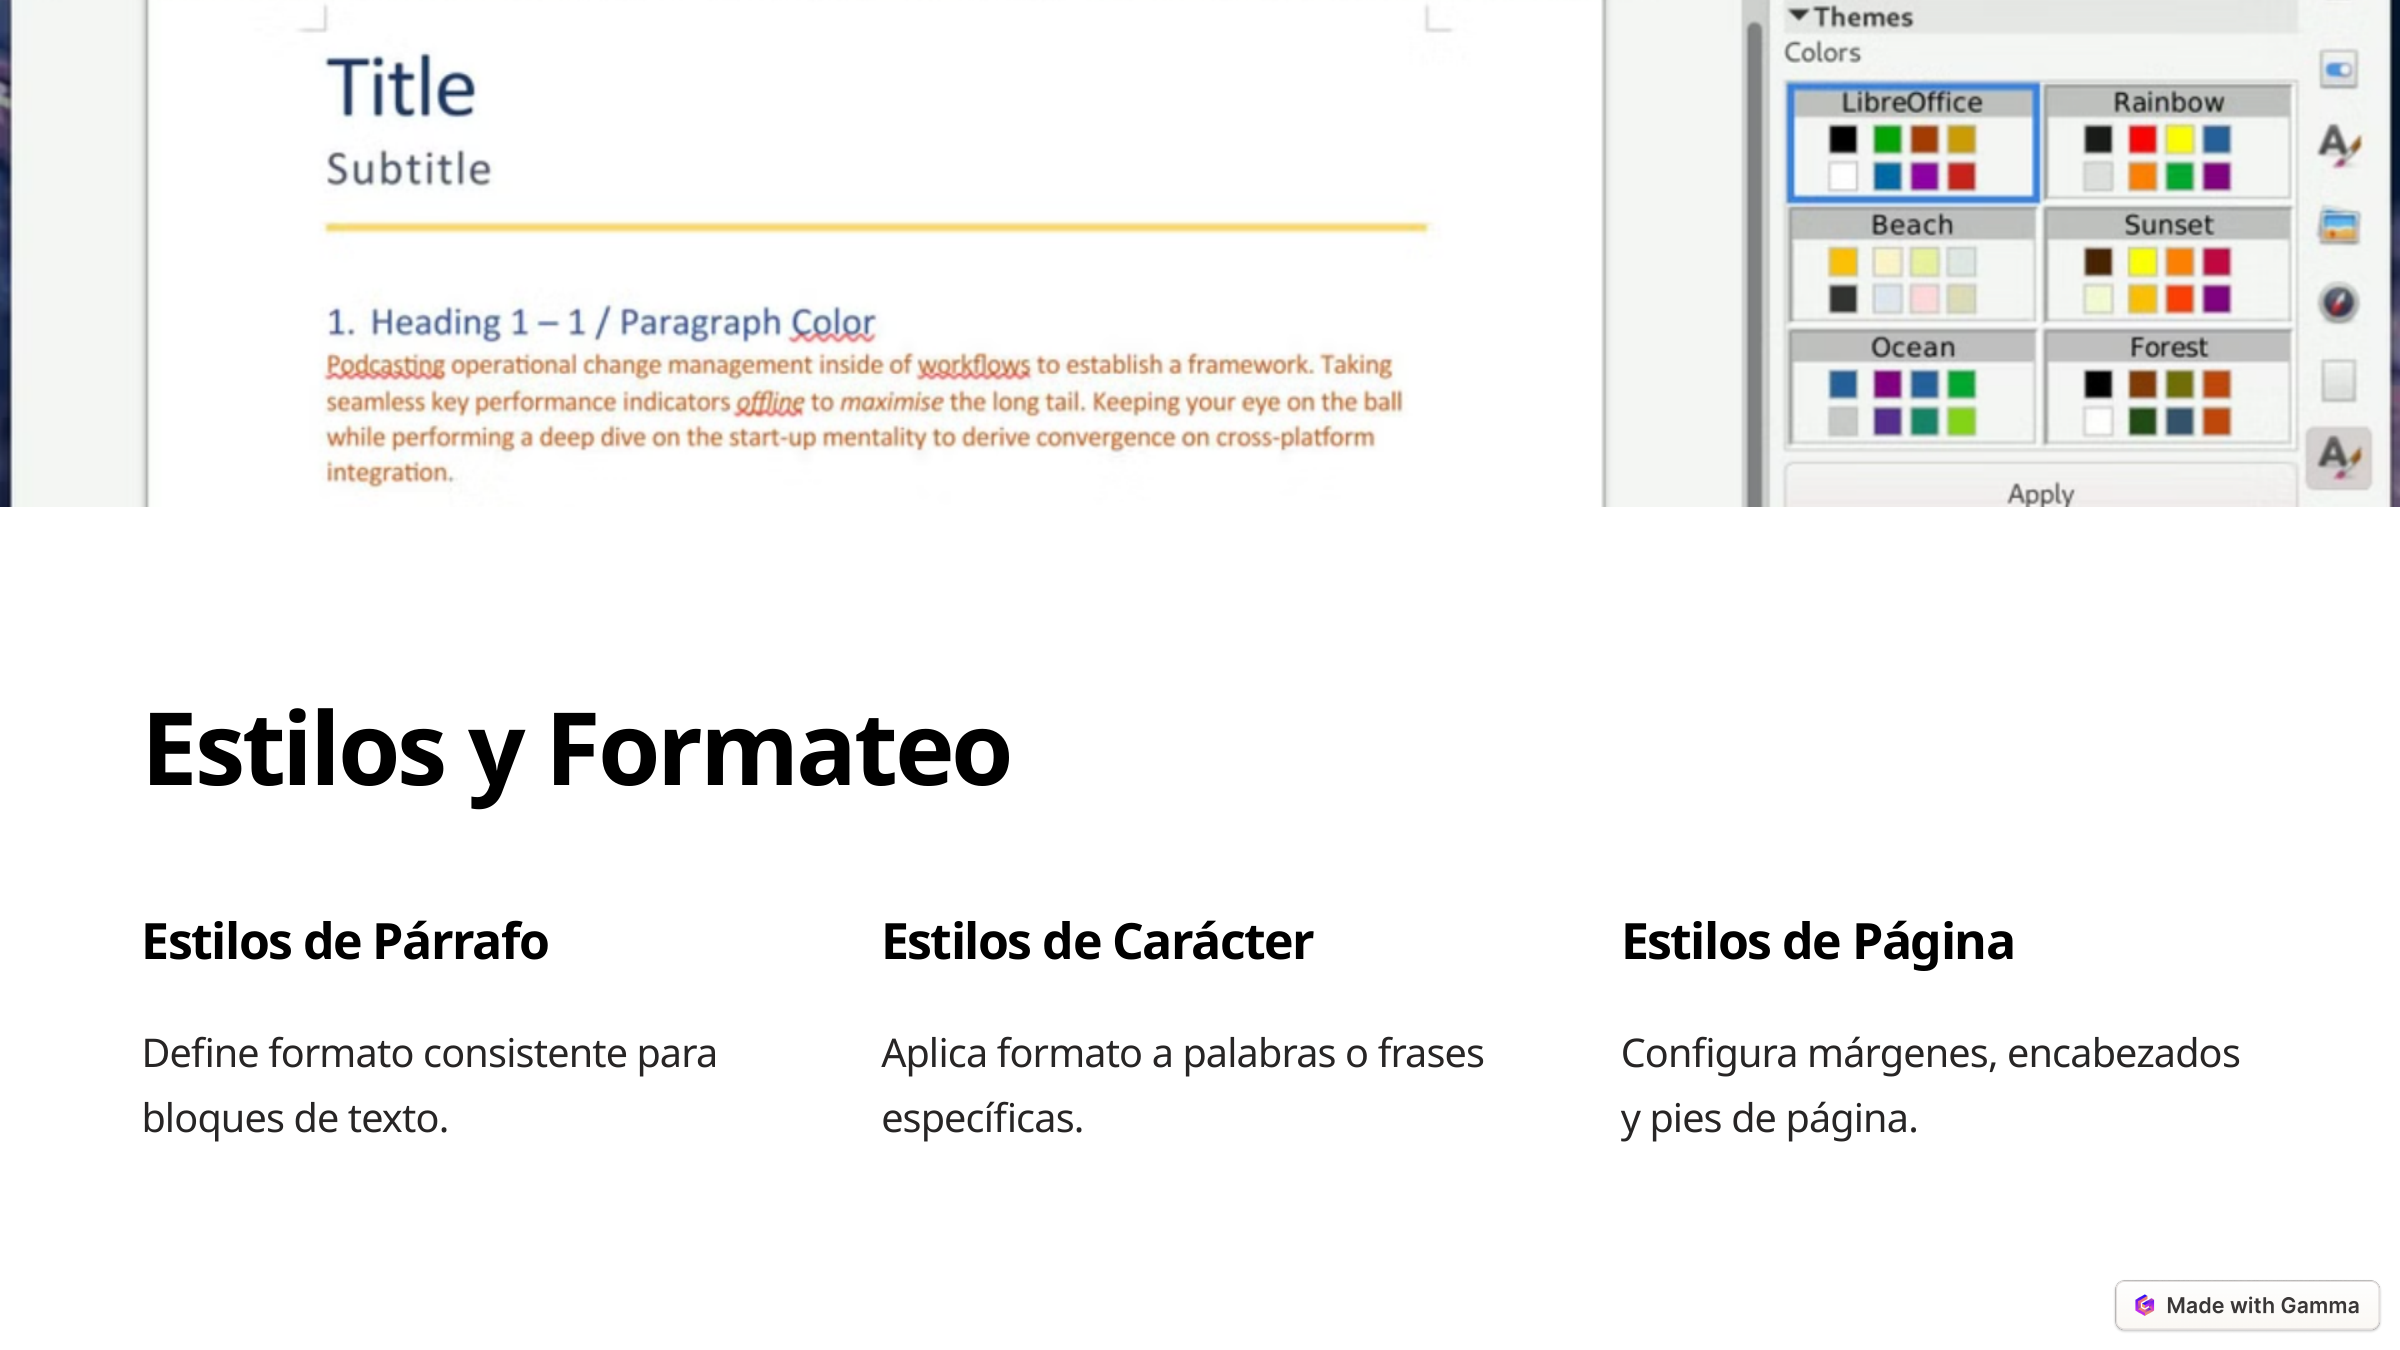

Estilos y Formateo
Estilos de Párrafo
Estilos de Carácter
Estilos de Página
Define formato consistente para bloques de texto.
Aplica formato a palabras o frases específicas.
Configura márgenes, encabezados y pies de página.